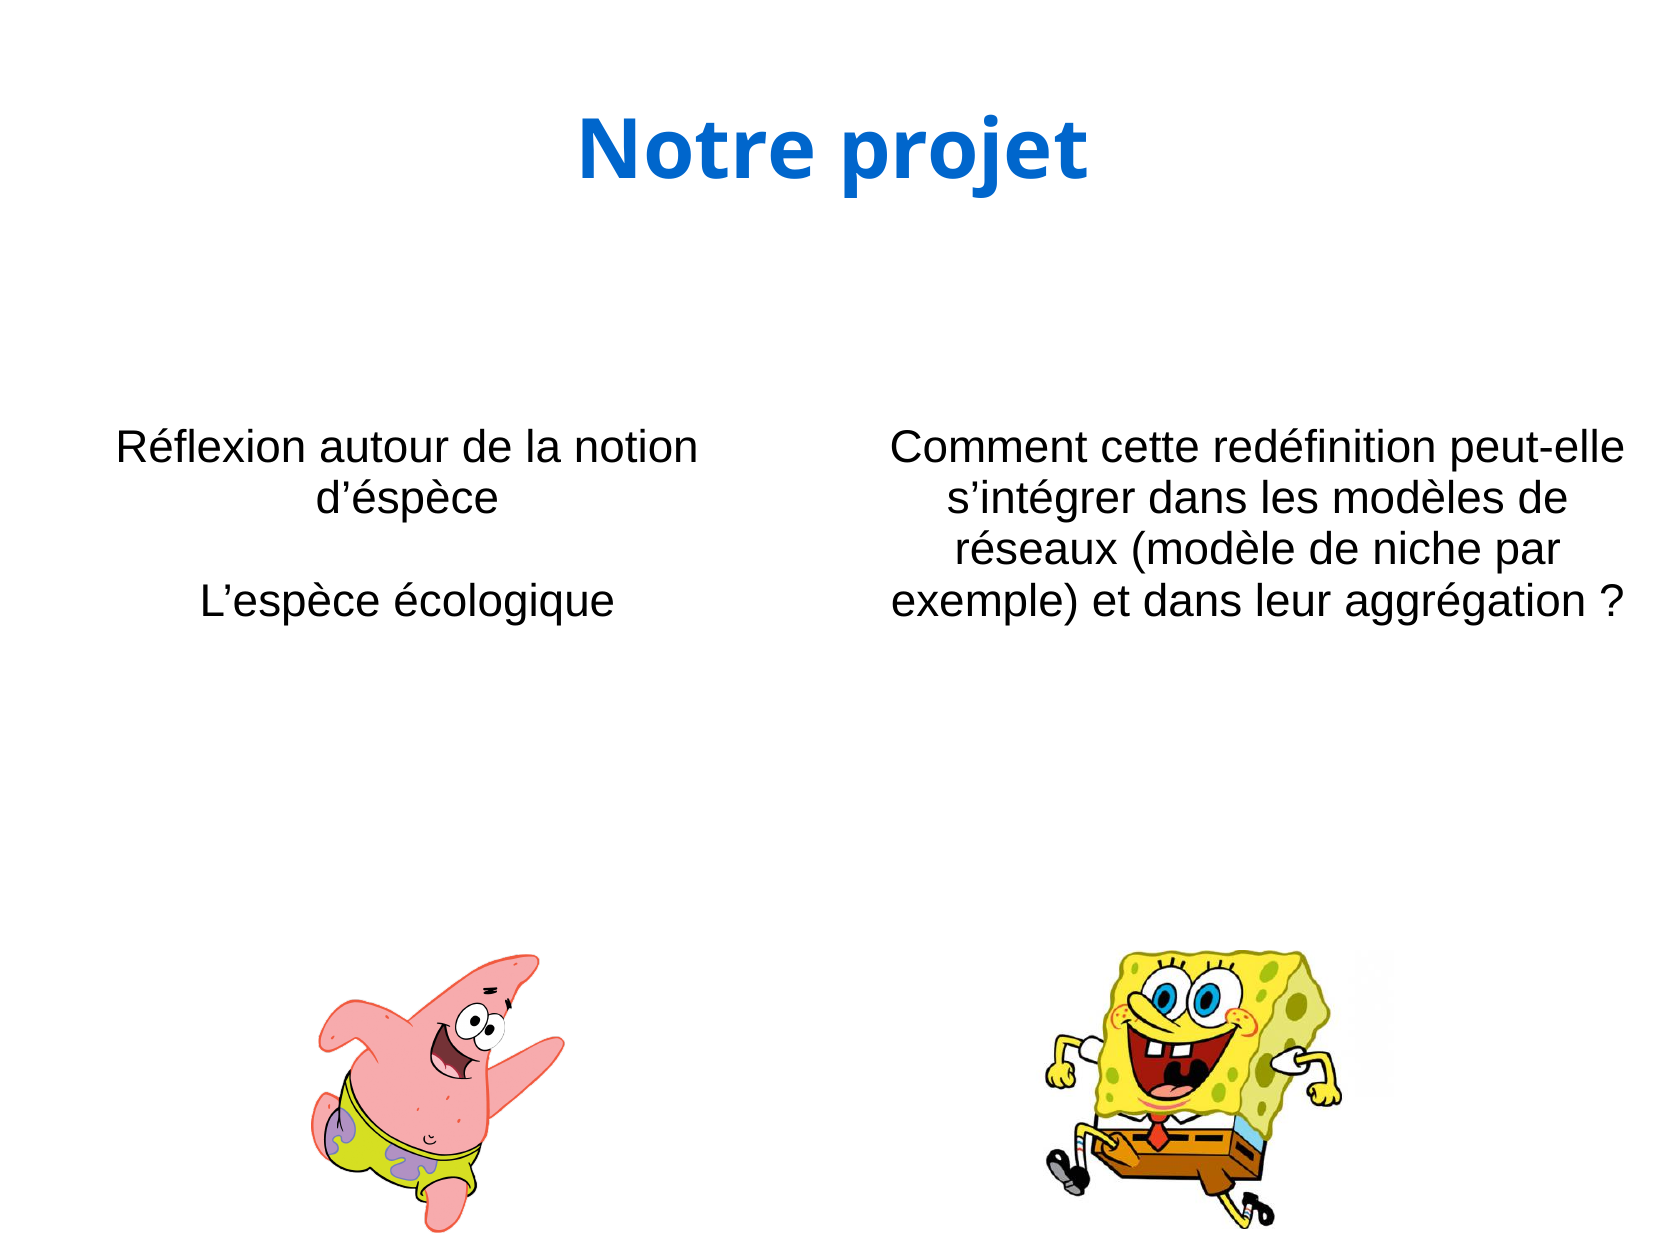

Notre projet
Réflexion autour de la notion d’éspèce
L’espèce écologique
Comment cette redéfinition peut-elle s’intégrer dans les modèles de réseaux (modèle de niche par exemple) et dans leur aggrégation ?